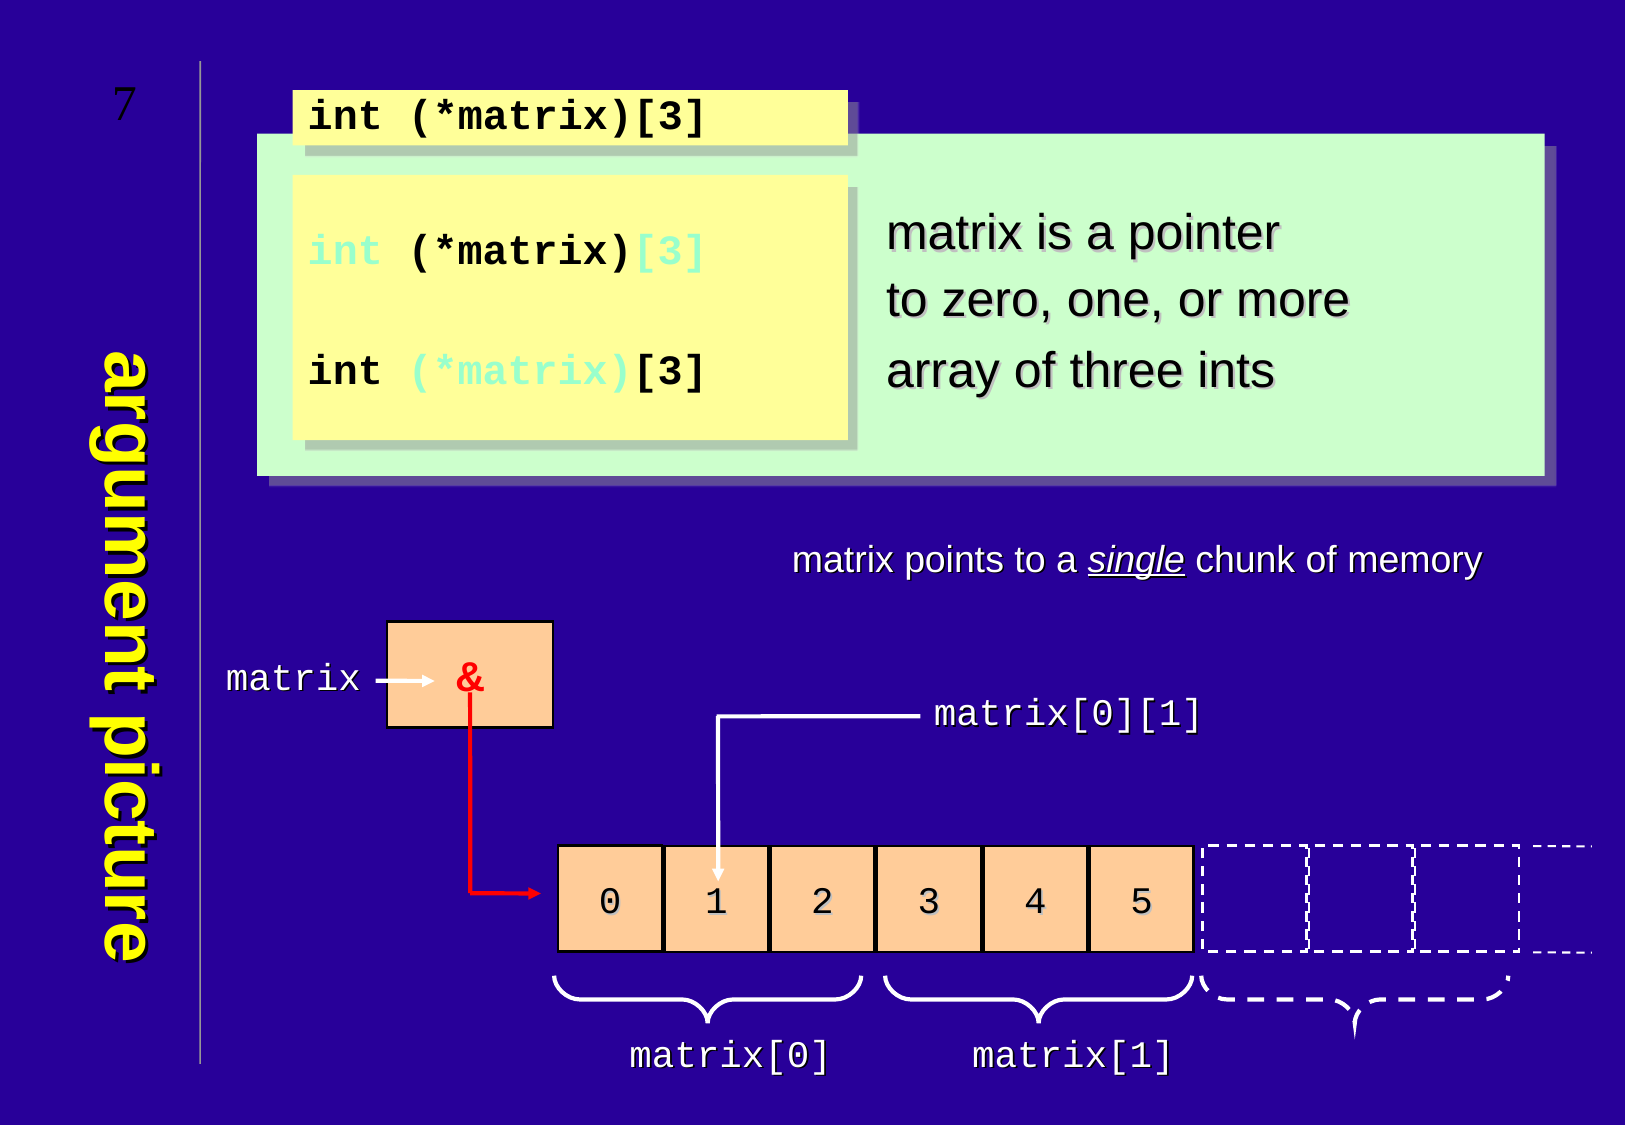

7
int (*matrix)[3]
int (*matrix)[3]
int (*matrix)[3]
matrix is a pointer
# argument picture
to zero, one, or more
array of three ints
matrix points to a single chunk of memory
&
matrix
matrix[0][1]
0
1
2
3
4
5
matrix[0]
matrix[1]